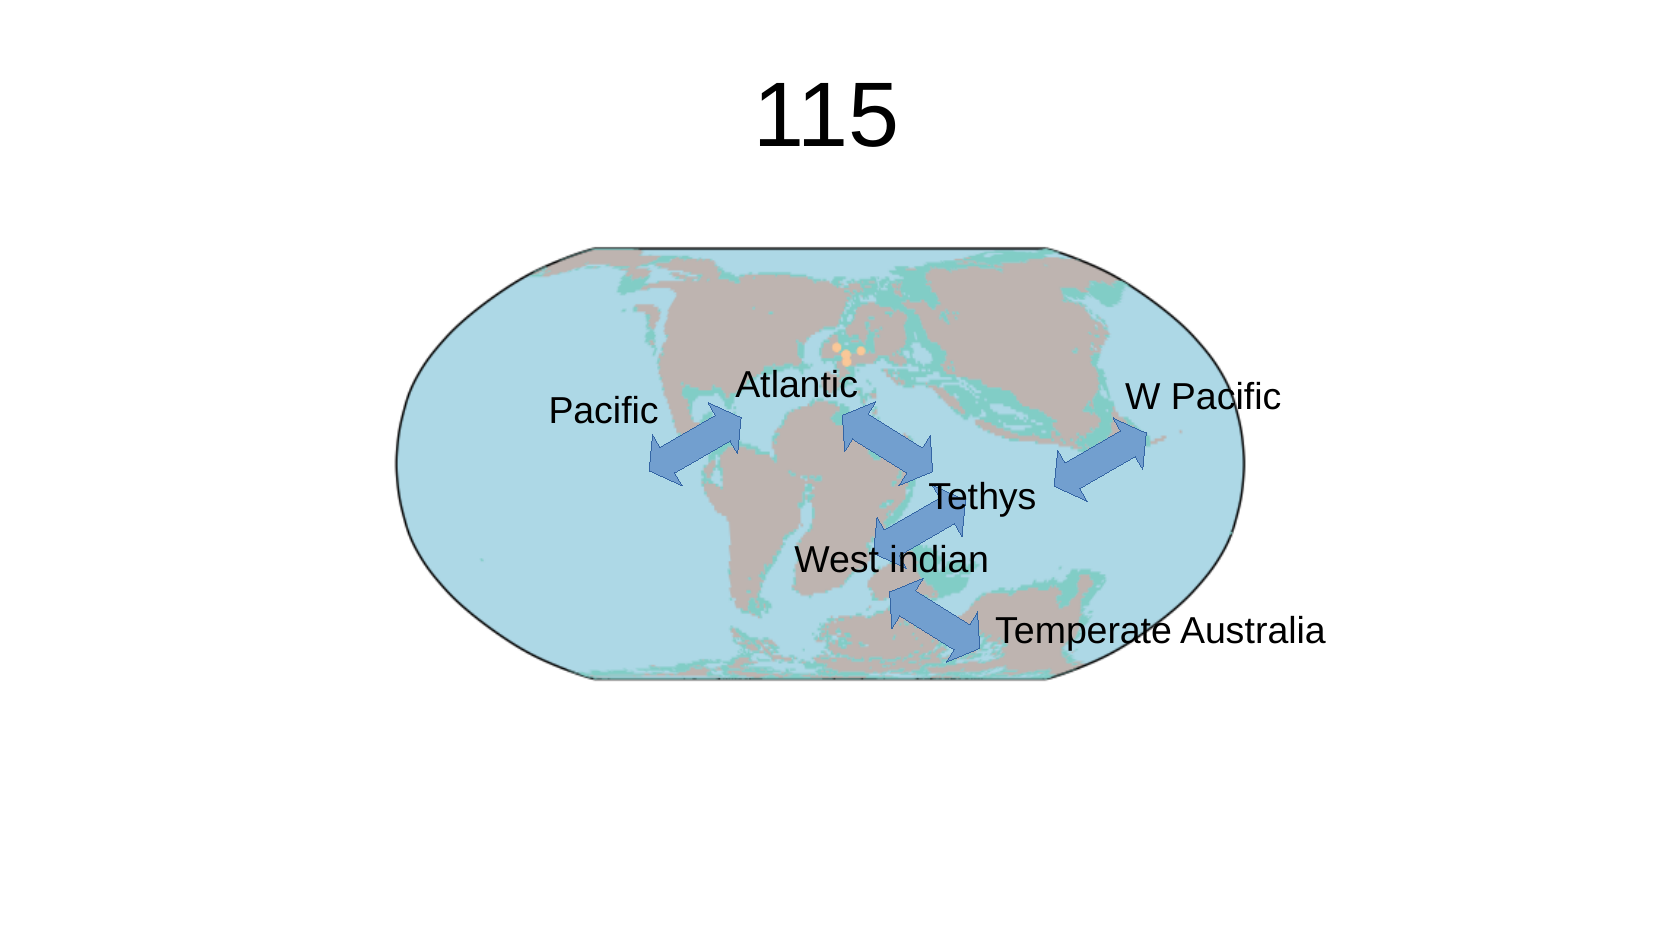

# 115
Atlantic
W Pacific
Pacific
Tethys
West indian
Temperate Australia